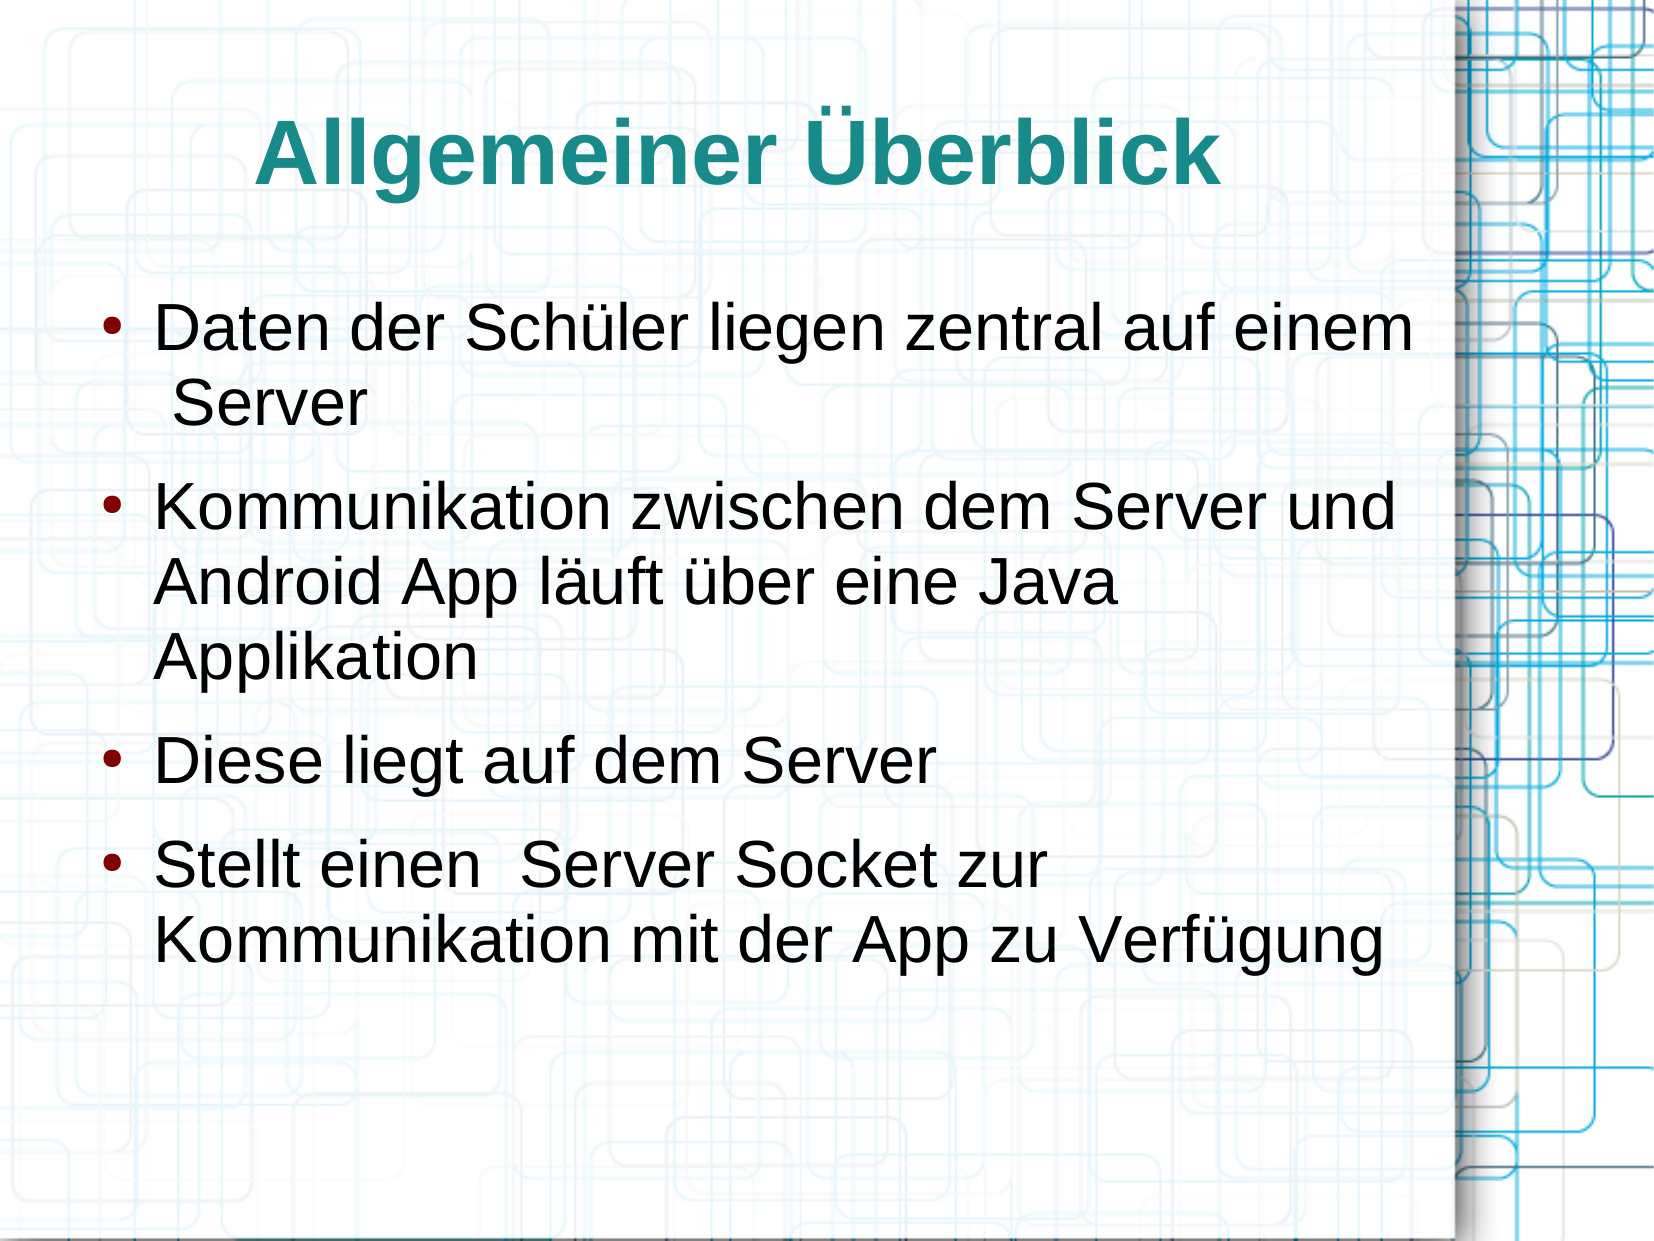

# Allgemeiner Überblick
Daten der Schüler liegen zentral auf einem Server
Kommunikation zwischen dem Server und Android App läuft über eine Java Applikation
Diese liegt auf dem Server
Stellt einen Server Socket zur Kommunikation mit der App zu Verfügung